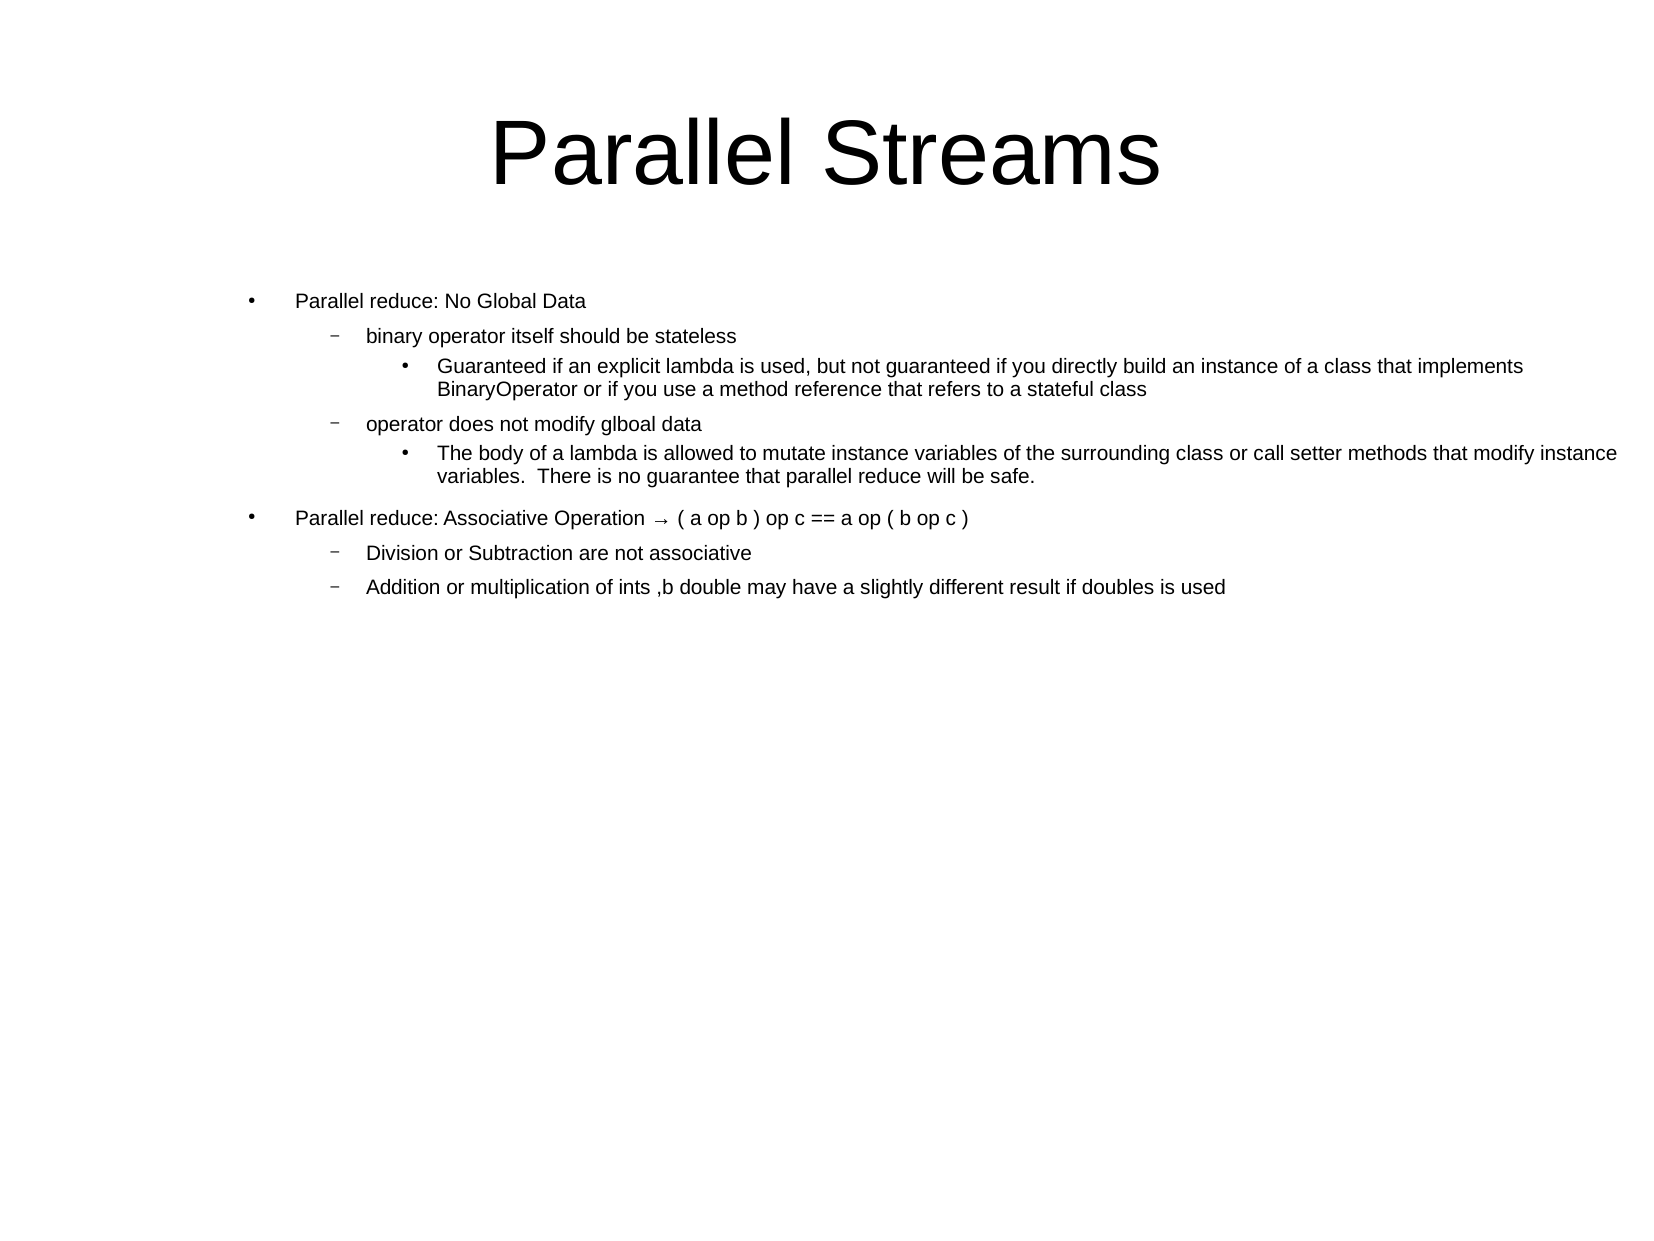

# Parallel Streams
Parallel reduce: No Global Data
binary operator itself should be stateless
Guaranteed if an explicit lambda is used, but not guaranteed if you directly build an instance of a class that implements BinaryOperator or if you use a method reference that refers to a stateful class
operator does not modify glboal data
The body of a lambda is allowed to mutate instance variables of the surrounding class or call setter methods that modify instance variables. There is no guarantee that parallel reduce will be safe.
Parallel reduce: Associative Operation → ( a op b ) op c == a op ( b op c )
Division or Subtraction are not associative
Addition or multiplication of ints ,b double may have a slightly different result if doubles is used